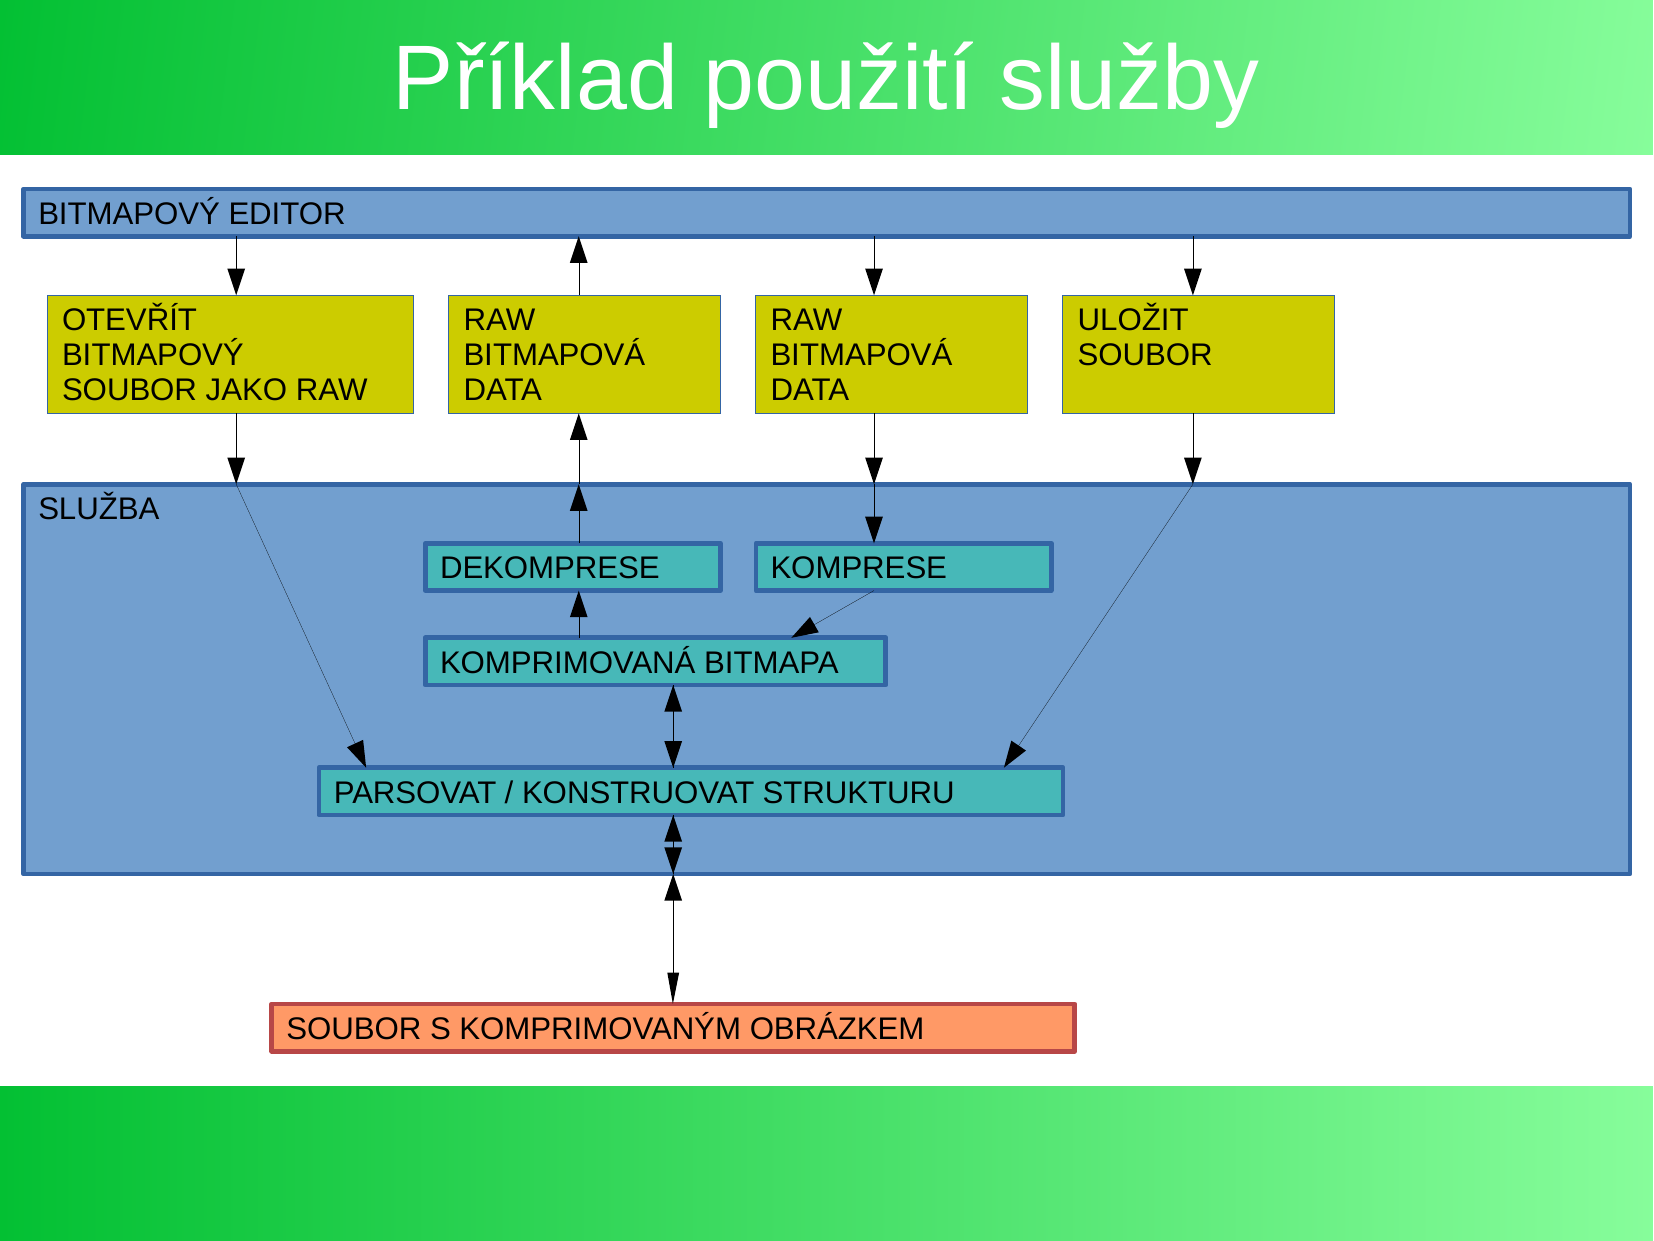

# Příklad použití služby
BITMAPOVÝ EDITOR
OTEVŘÍT BITMAPOVÝ SOUBOR JAKO RAW
RAW BITMAPOVÁ DATA
RAW BITMAPOVÁ DATA
ULOŽIT SOUBOR
SLUŽBA
DEKOMPRESE
KOMPRESE
KOMPRIMOVANÁ BITMAPA
PARSOVAT / KONSTRUOVAT STRUKTURU
SOUBOR S KOMPRIMOVANÝM OBRÁZKEM